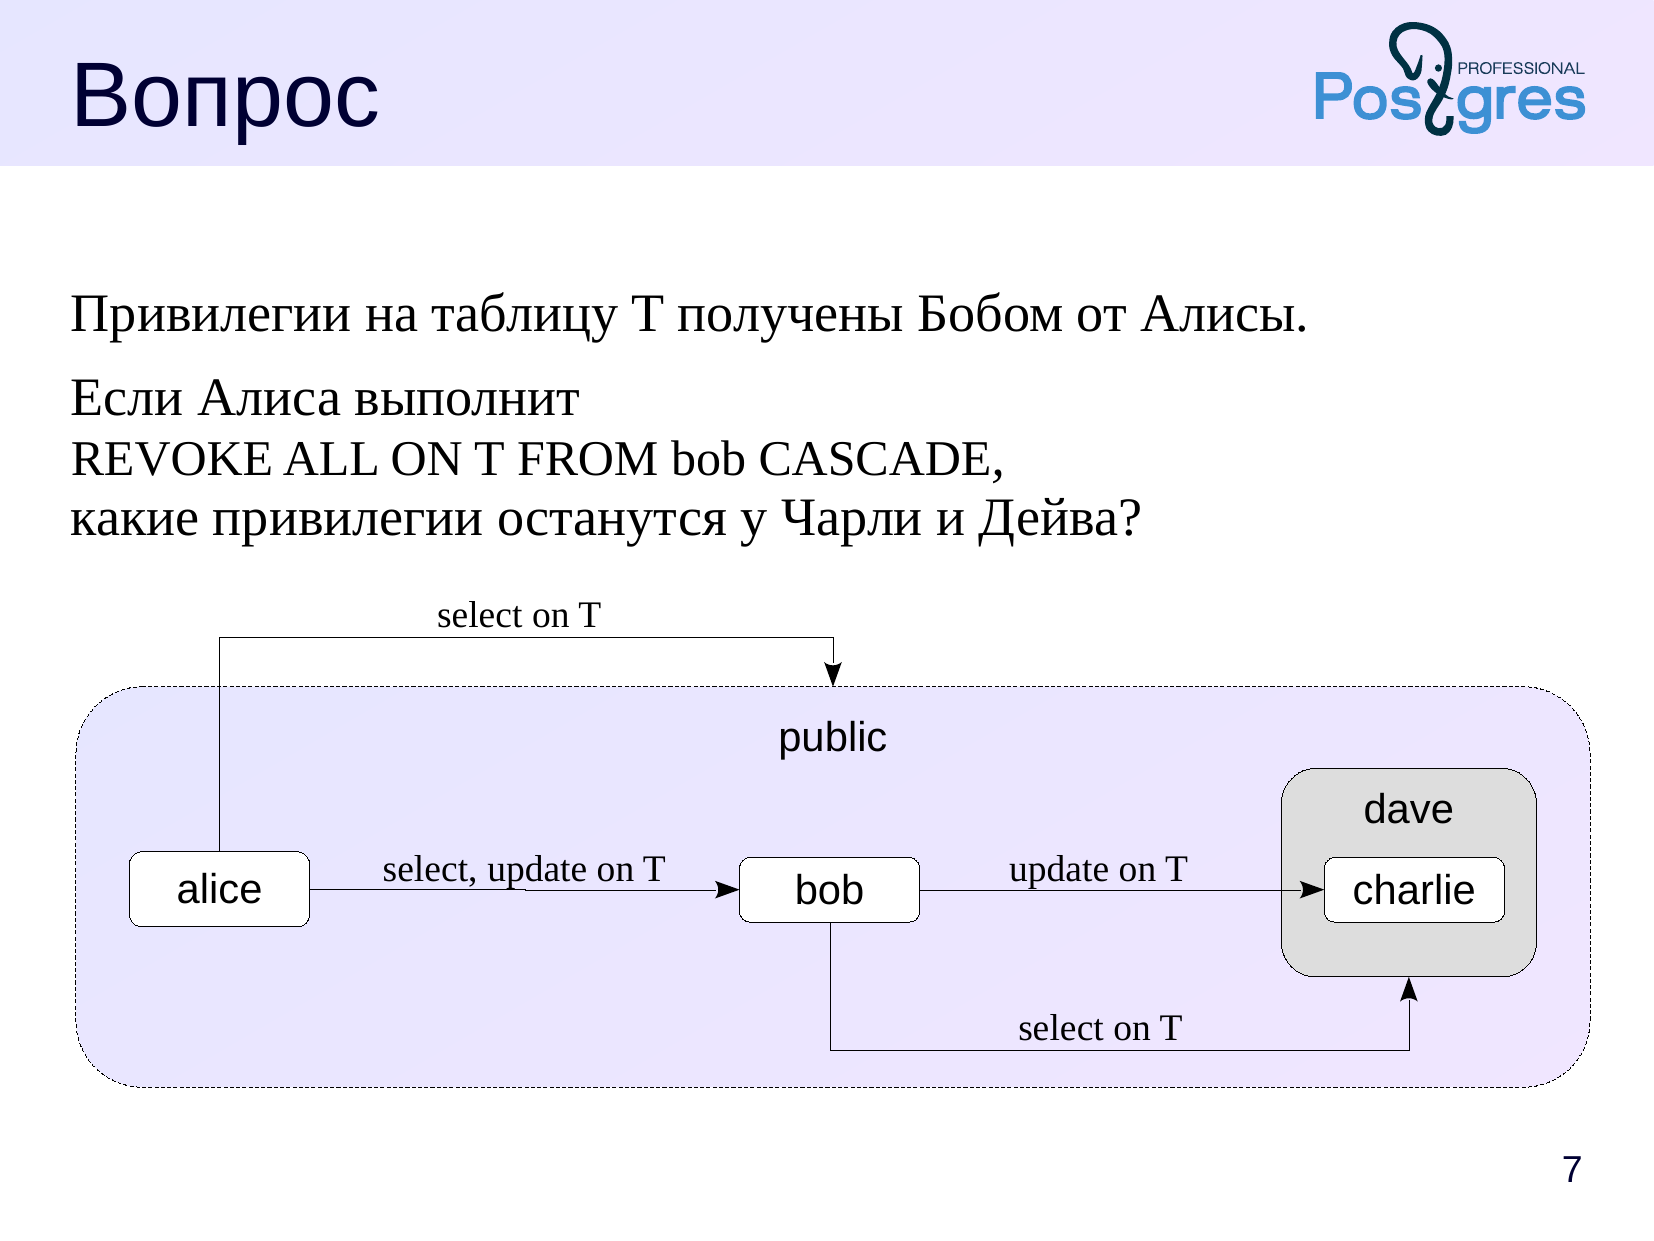

# Вопрос
Привилегии на таблицу T получены Бобом от Алисы.
Если Алиса выполнит
REVOKE ALL ON T FROM bob CASCADE,
какие привилегии останутся у Чарли и Дейва?
select on T
public
dave
alice
bob
charlie